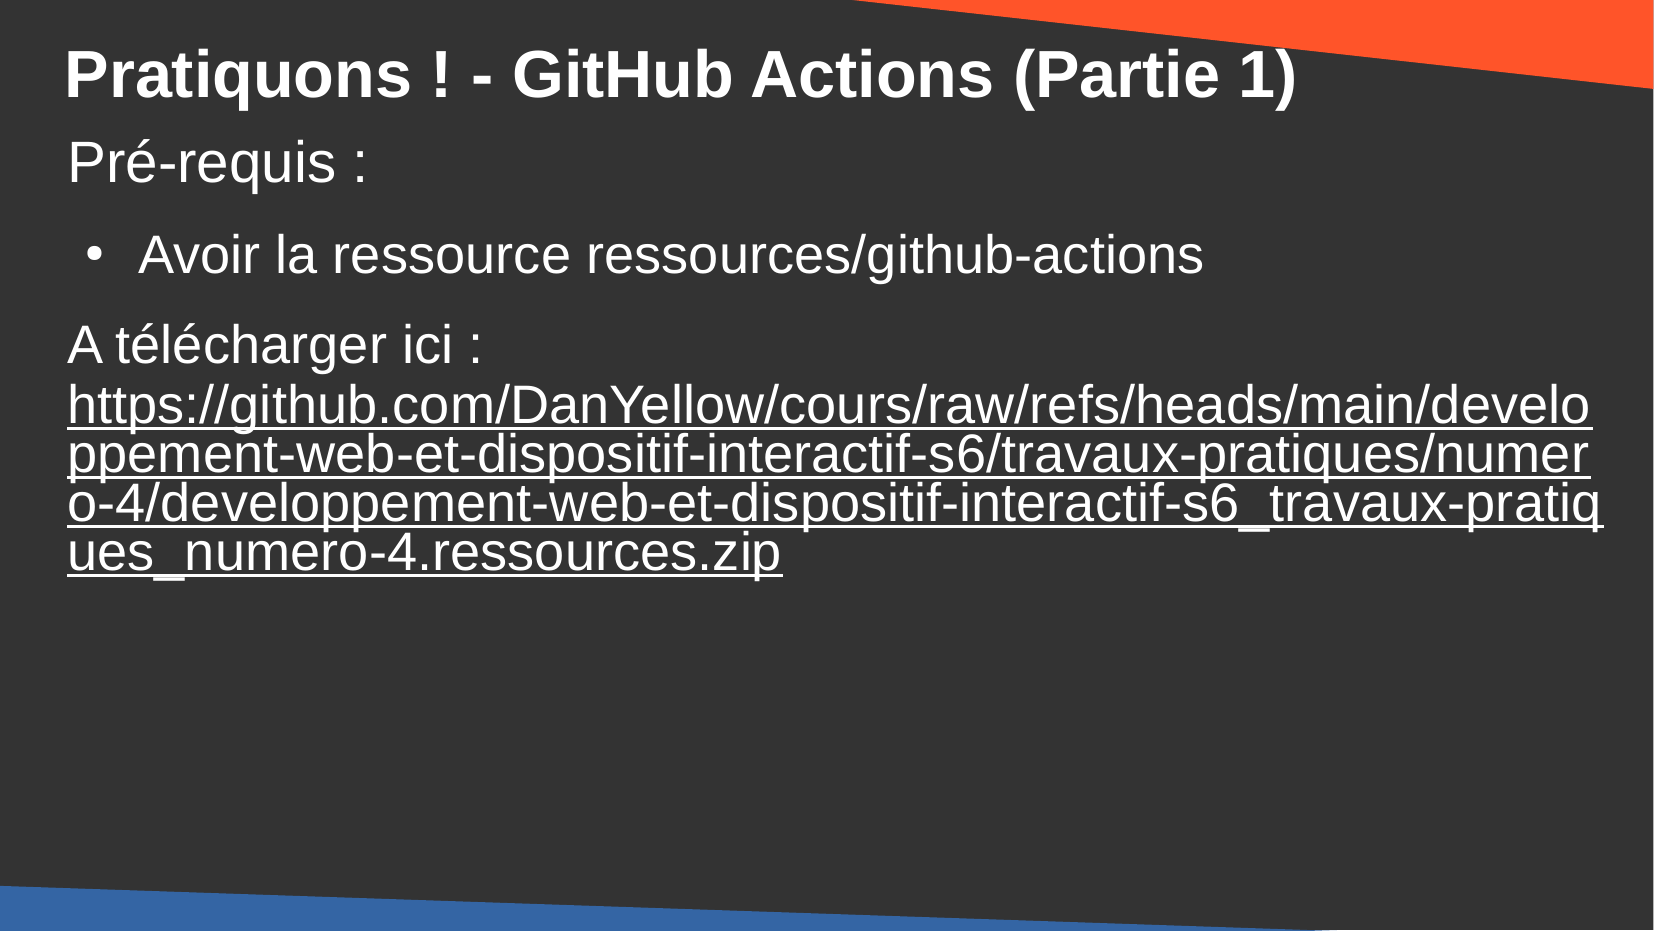

# Pratiquons ! - GitHub Actions (Partie 1)
Pré-requis :
Avoir la ressource ressources/github-actions
A télécharger ici : https://github.com/DanYellow/cours/raw/refs/heads/main/developpement-web-et-dispositif-interactif-s6/travaux-pratiques/numero-4/developpement-web-et-dispositif-interactif-s6_travaux-pratiques_numero-4.ressources.zip